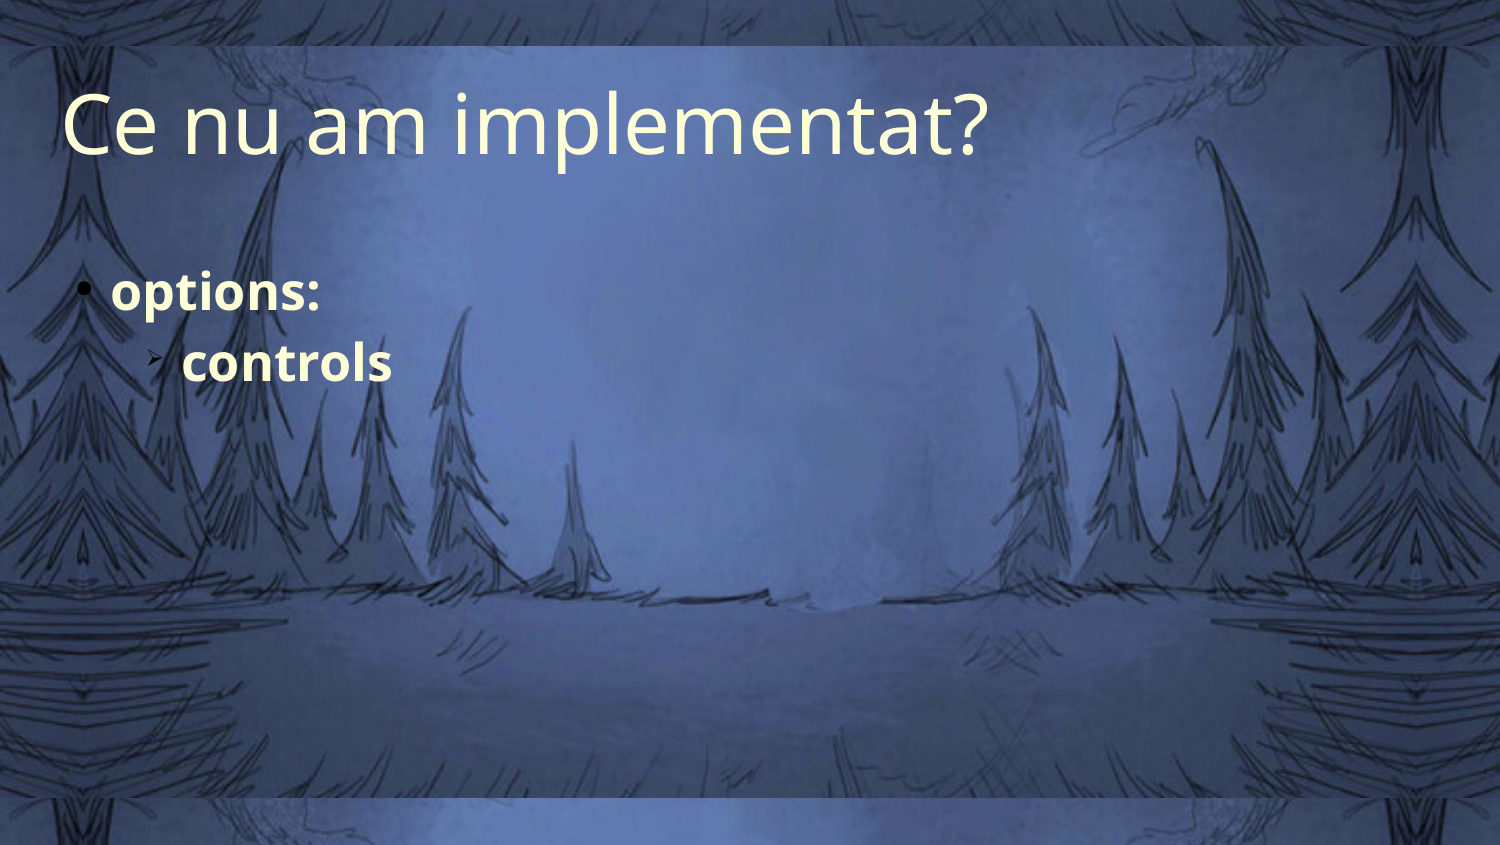

# Ce nu am implementat?
options:
controls